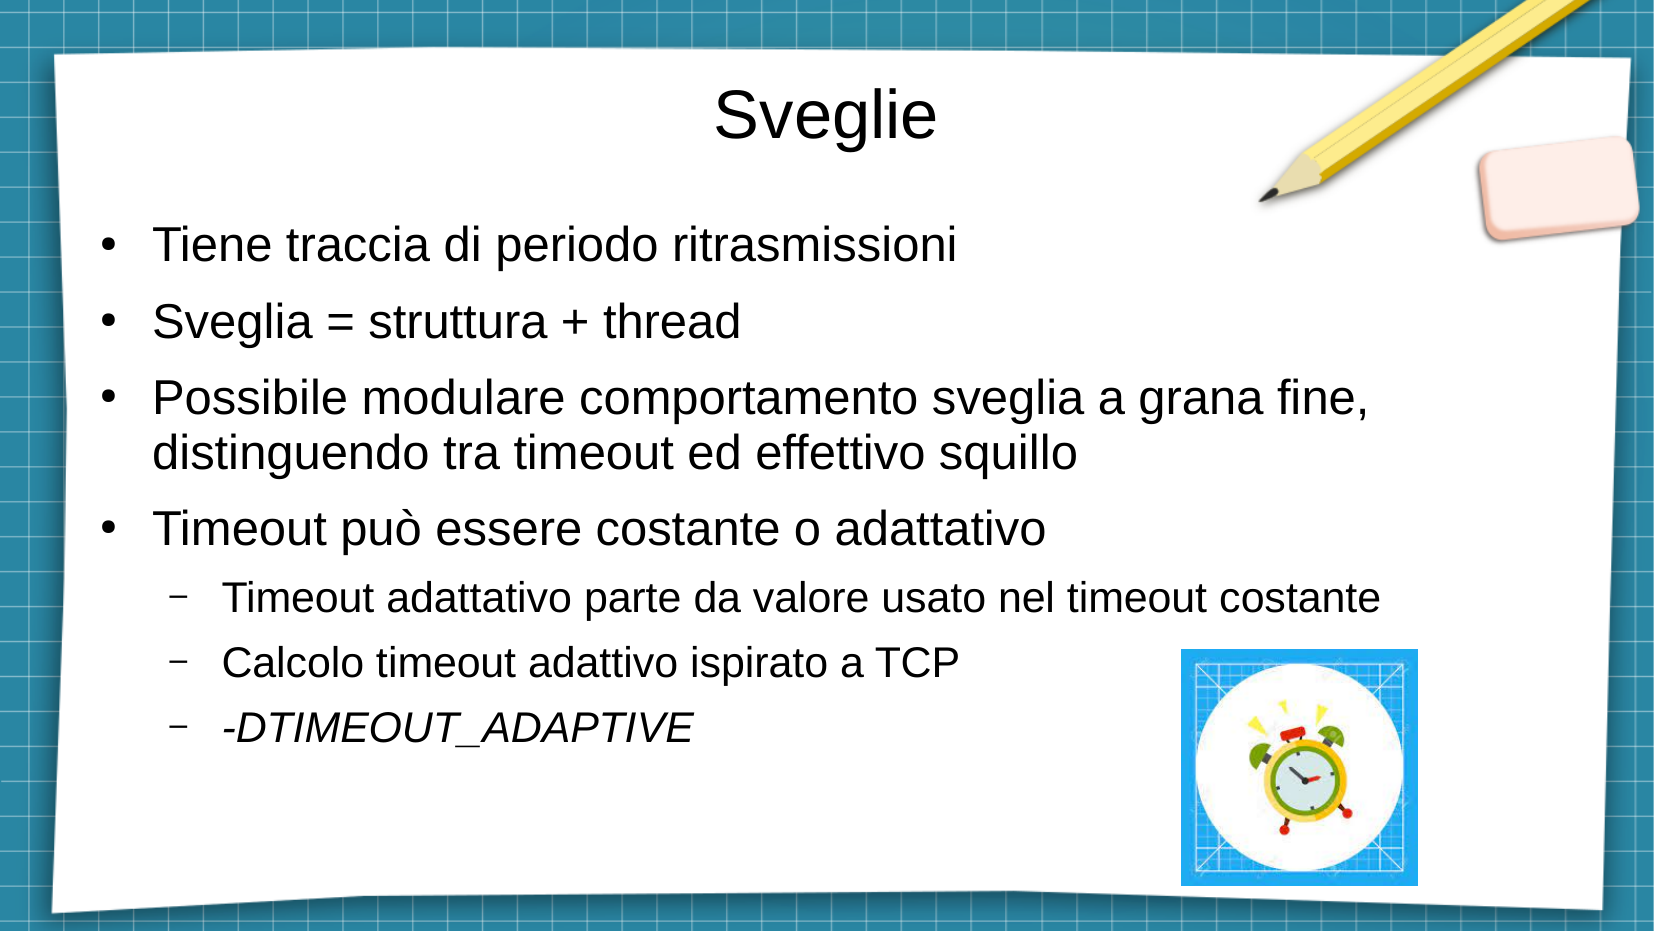

# Sveglie
Tiene traccia di periodo ritrasmissioni
Sveglia = struttura + thread
Possibile modulare comportamento sveglia a grana fine, distinguendo tra timeout ed effettivo squillo
Timeout può essere costante o adattativo
Timeout adattativo parte da valore usato nel timeout costante
Calcolo timeout adattivo ispirato a TCP
-DTIMEOUT_ADAPTIVE